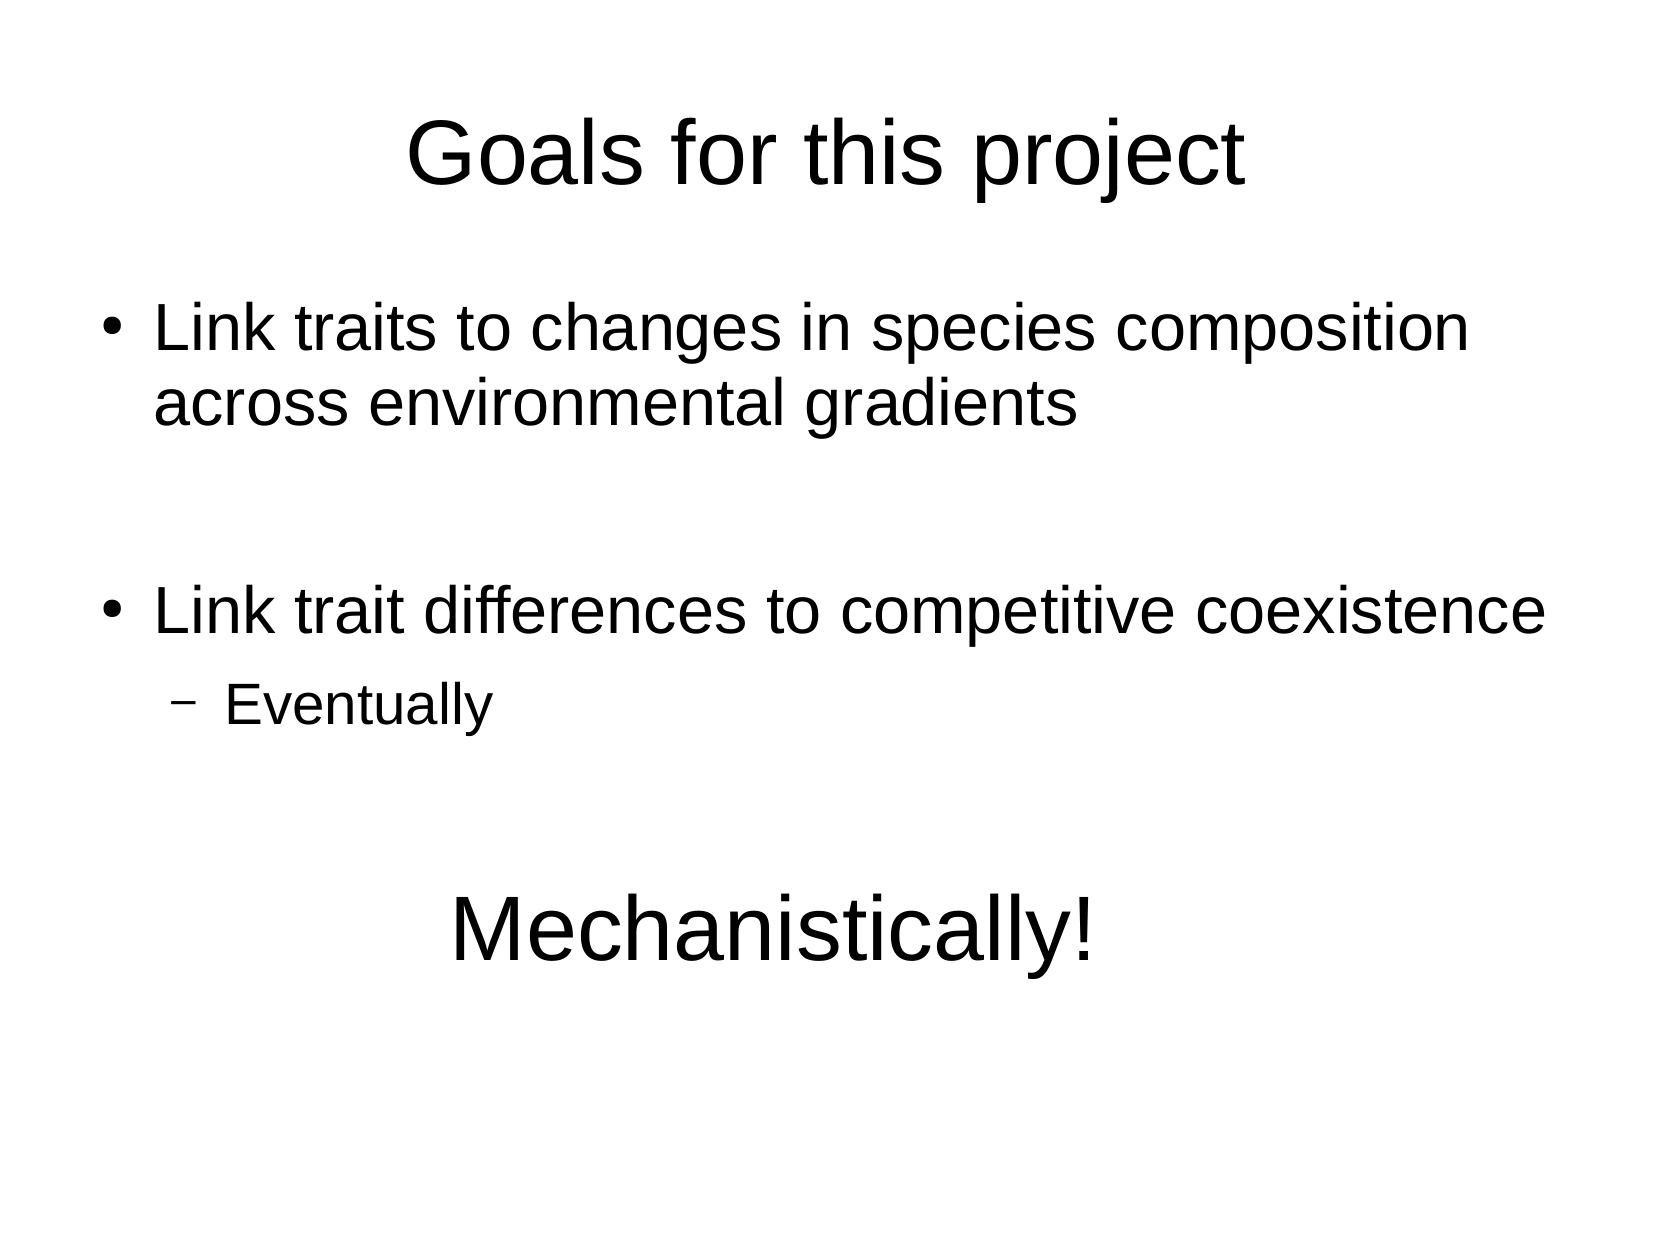

# Goals for this project
Link traits to changes in species composition across environmental gradients
Link trait differences to competitive coexistence
Eventually
Mechanistically!